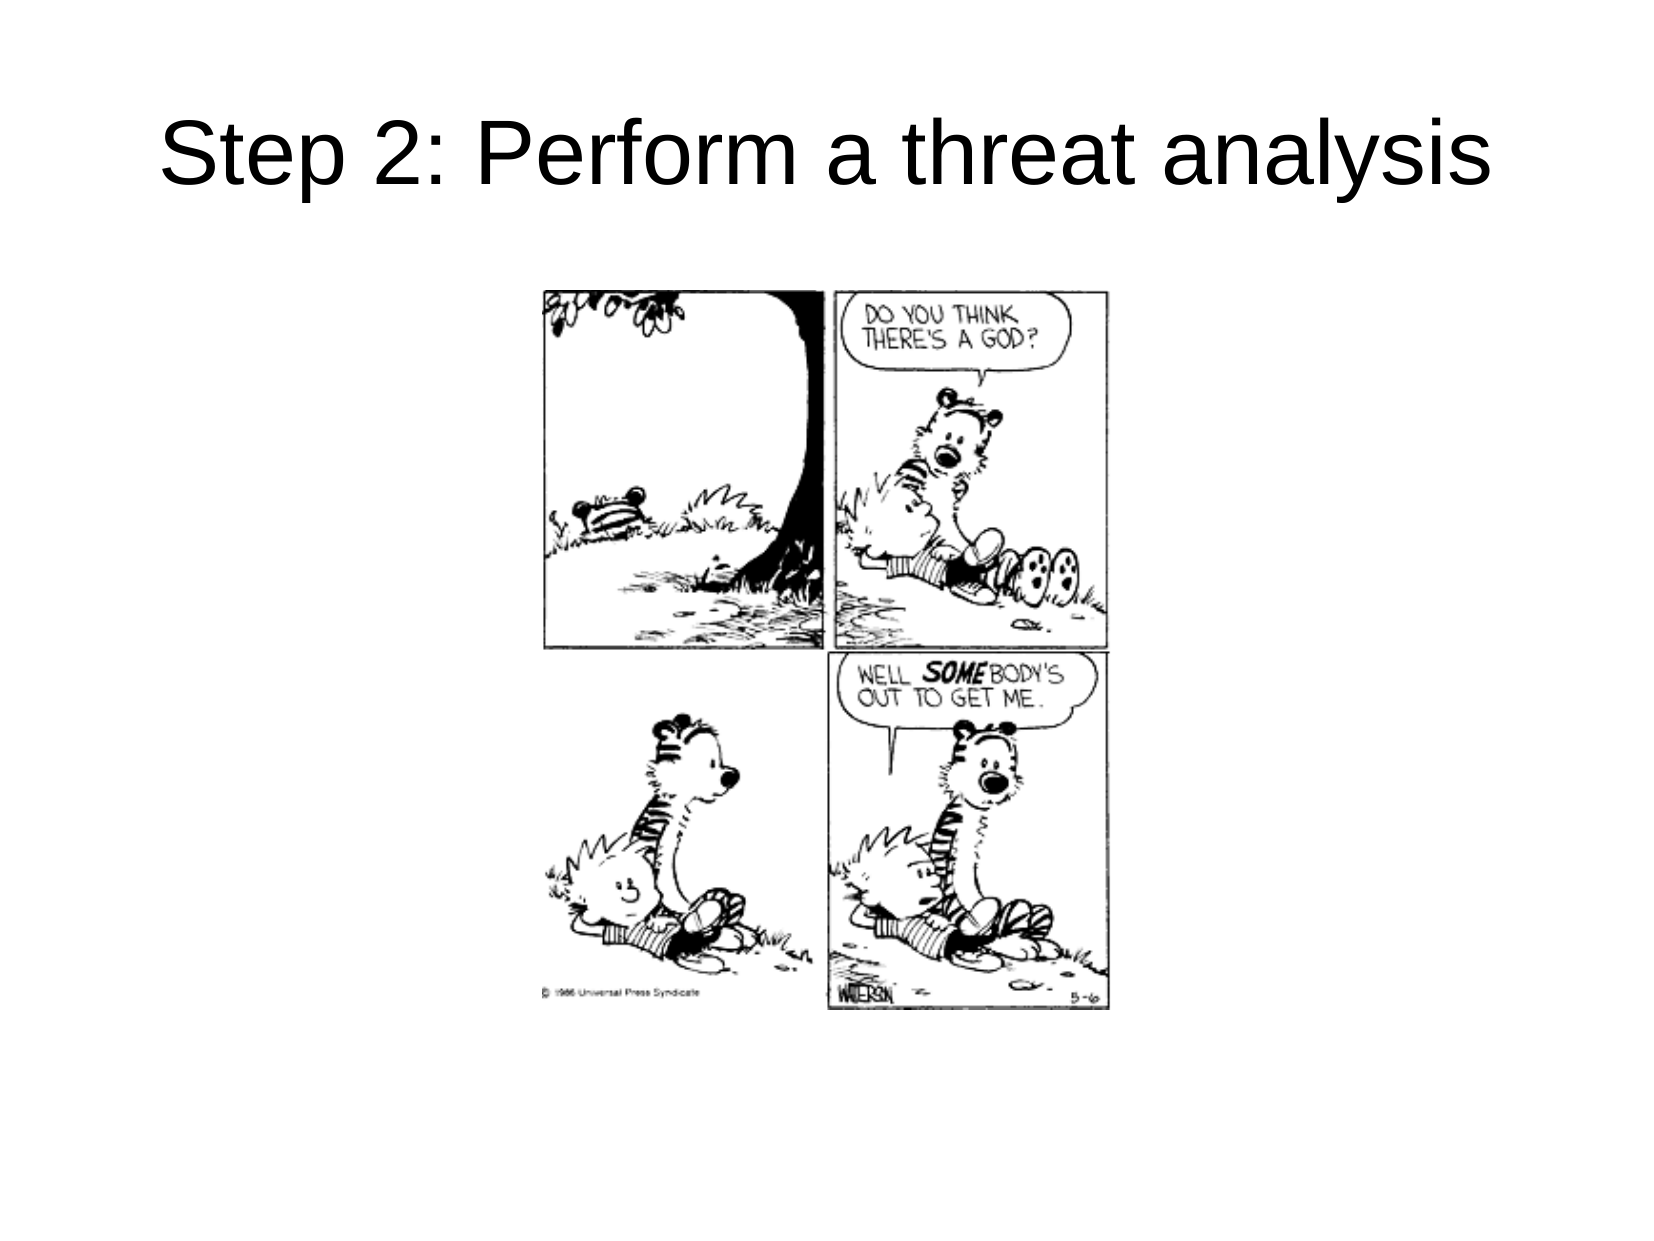

# Step 2: Perform a threat analysis